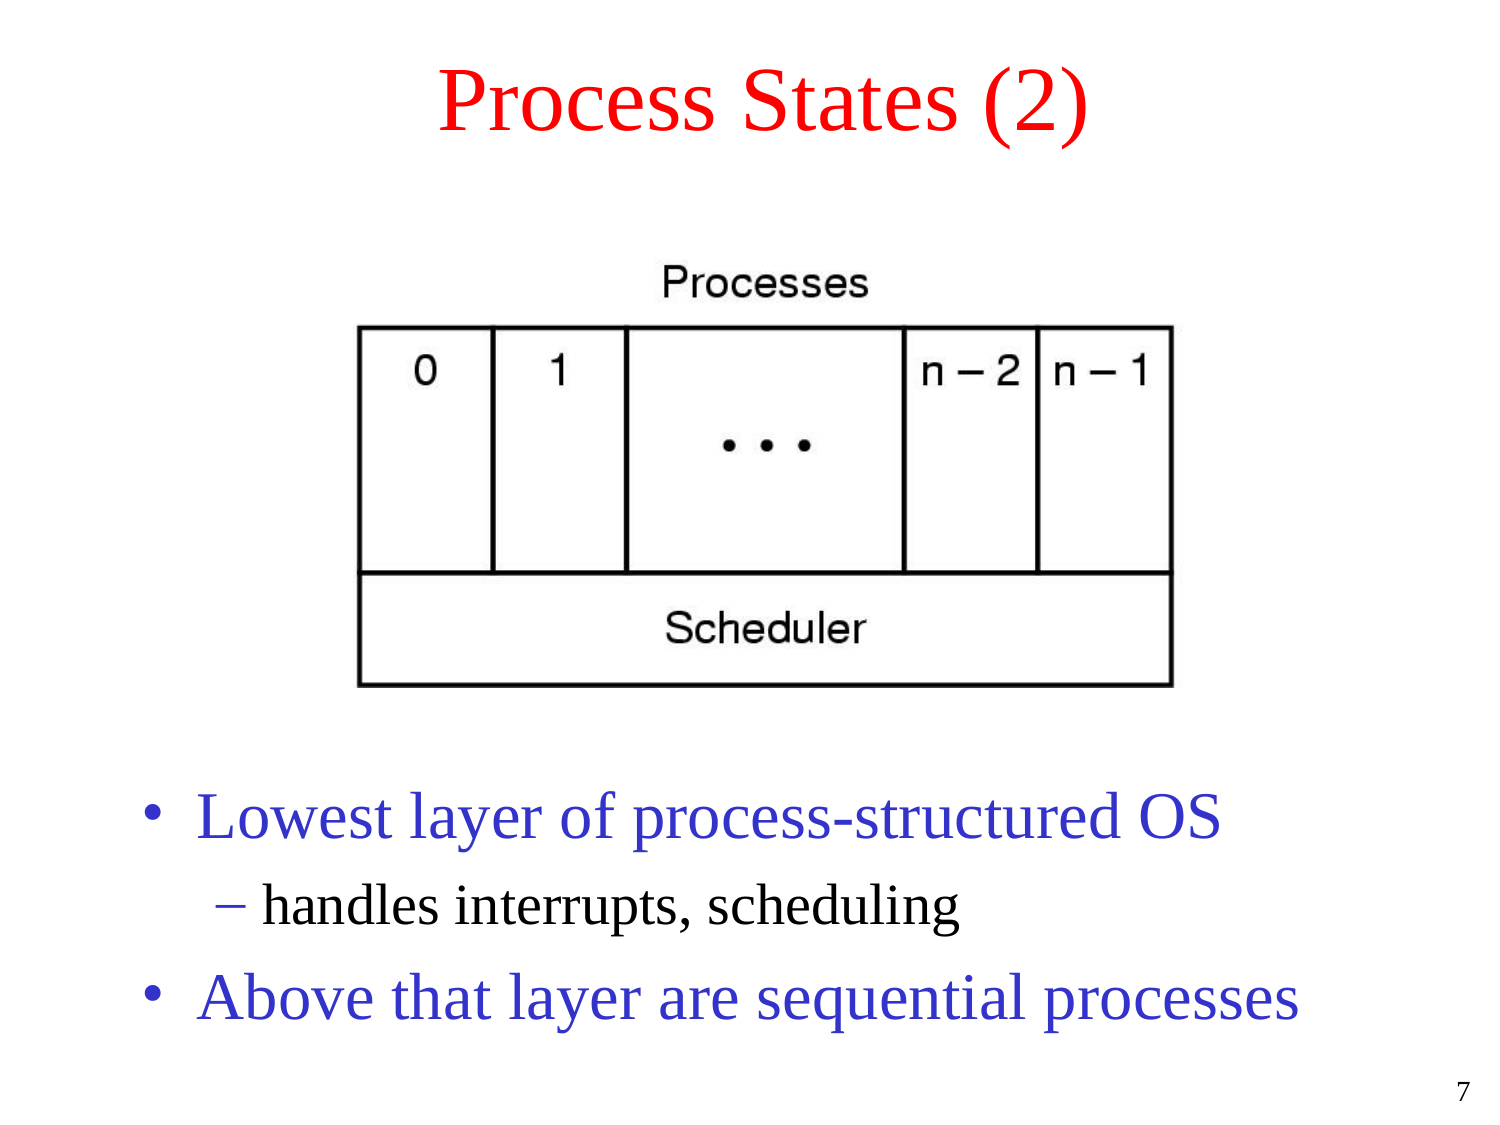

Process States (2)
Lowest layer of process-structured OS
handles interrupts, scheduling
Above that layer are sequential processes